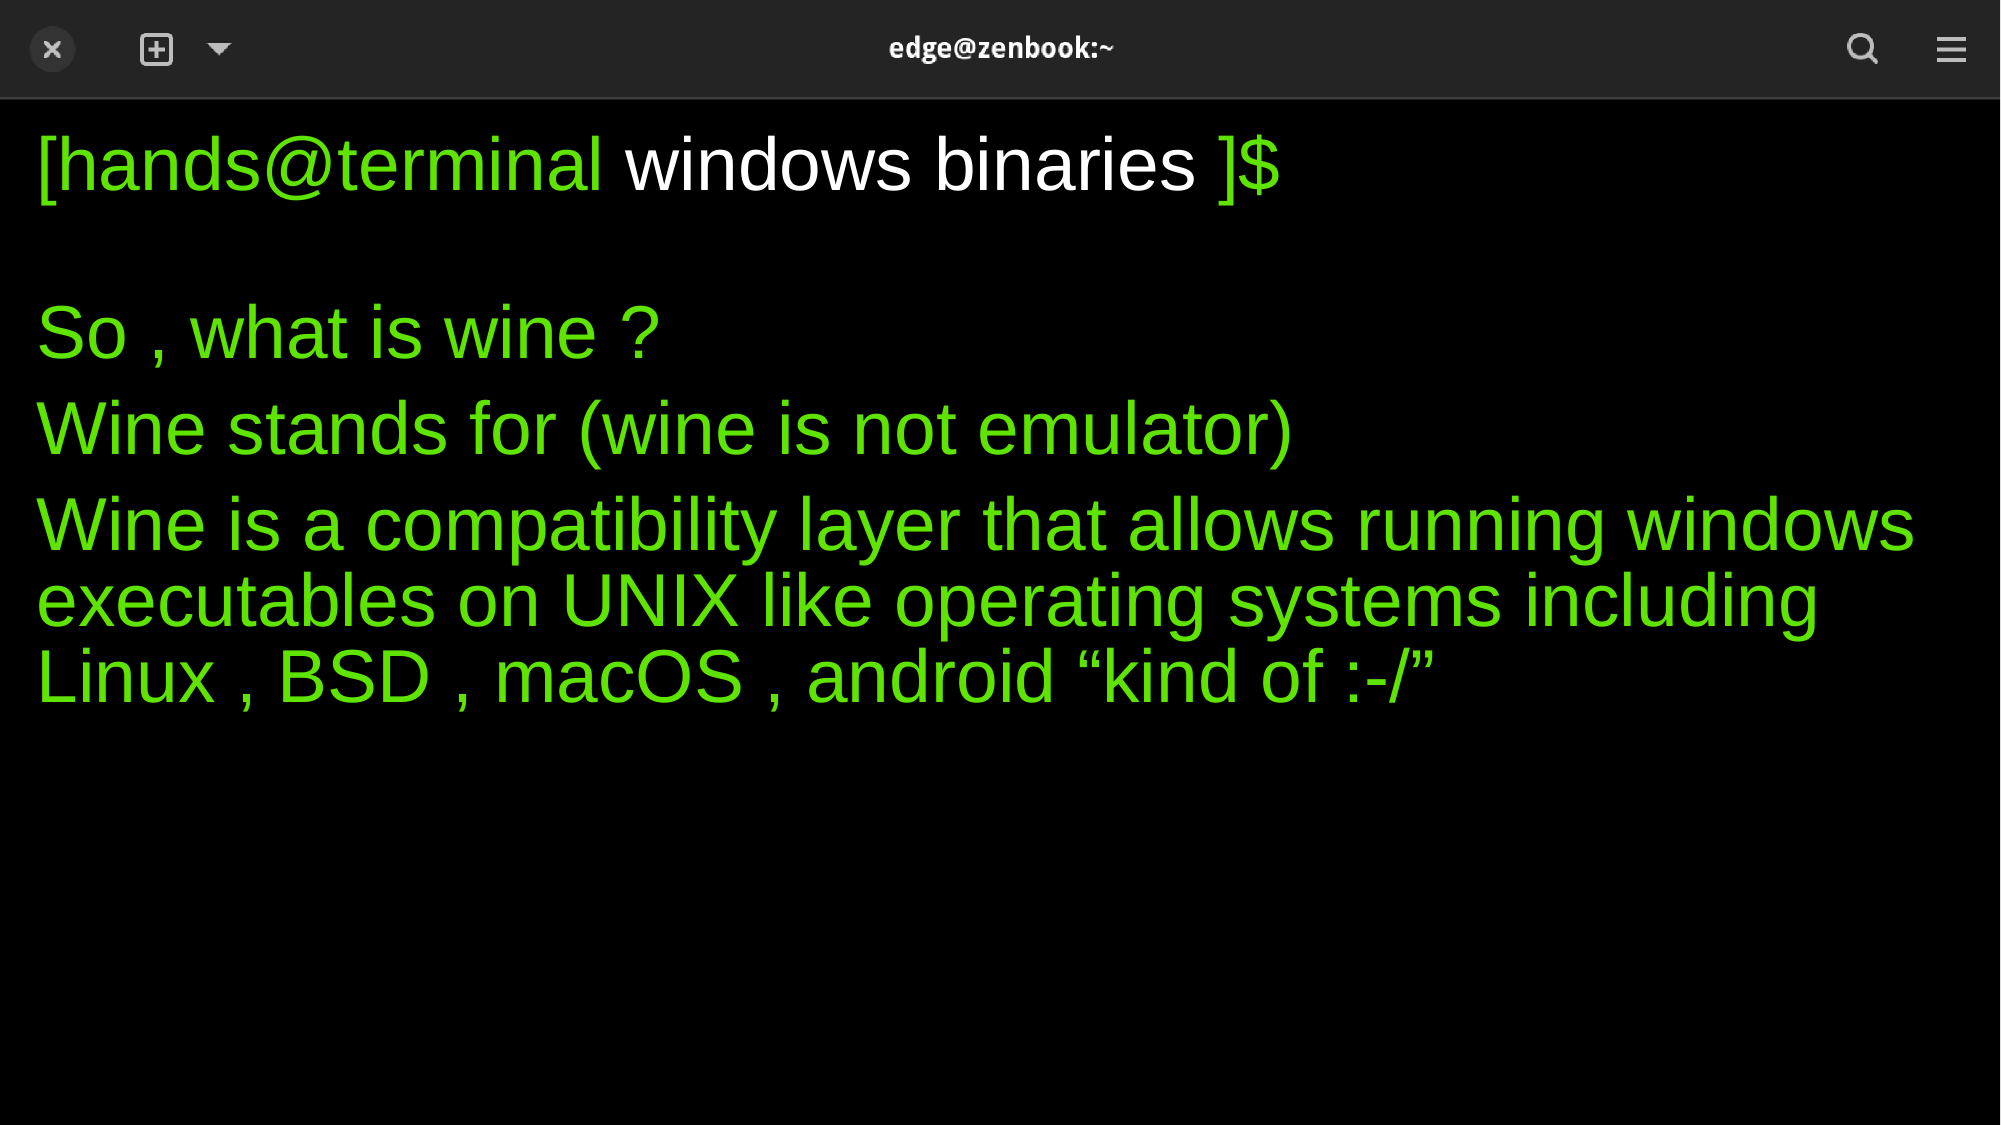

# [hands@terminal windows binaries ]$
So , what is wine ?
Wine stands for (wine is not emulator)
Wine is a compatibility layer that allows running windows executables on UNIX like operating systems including Linux , BSD , macOS , android “kind of :-/”